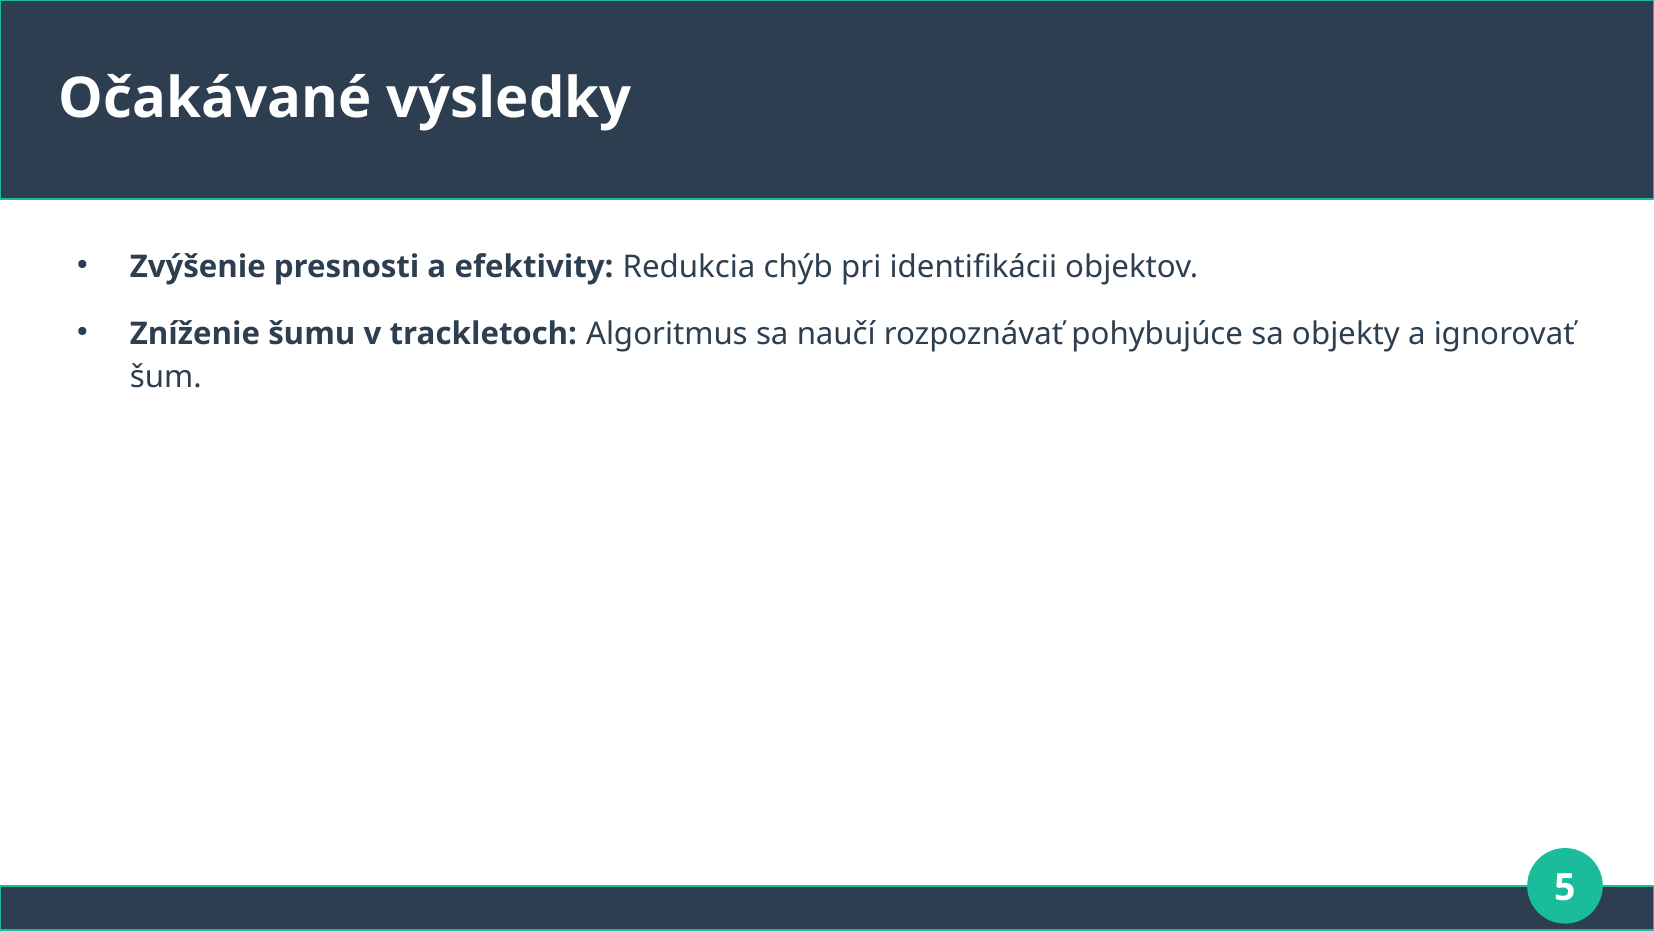

# Očakávané výsledky
Zvýšenie presnosti a efektivity: Redukcia chýb pri identifikácii objektov.
Zníženie šumu v trackletoch: Algoritmus sa naučí rozpoznávať pohybujúce sa objekty a ignorovať šum.
5